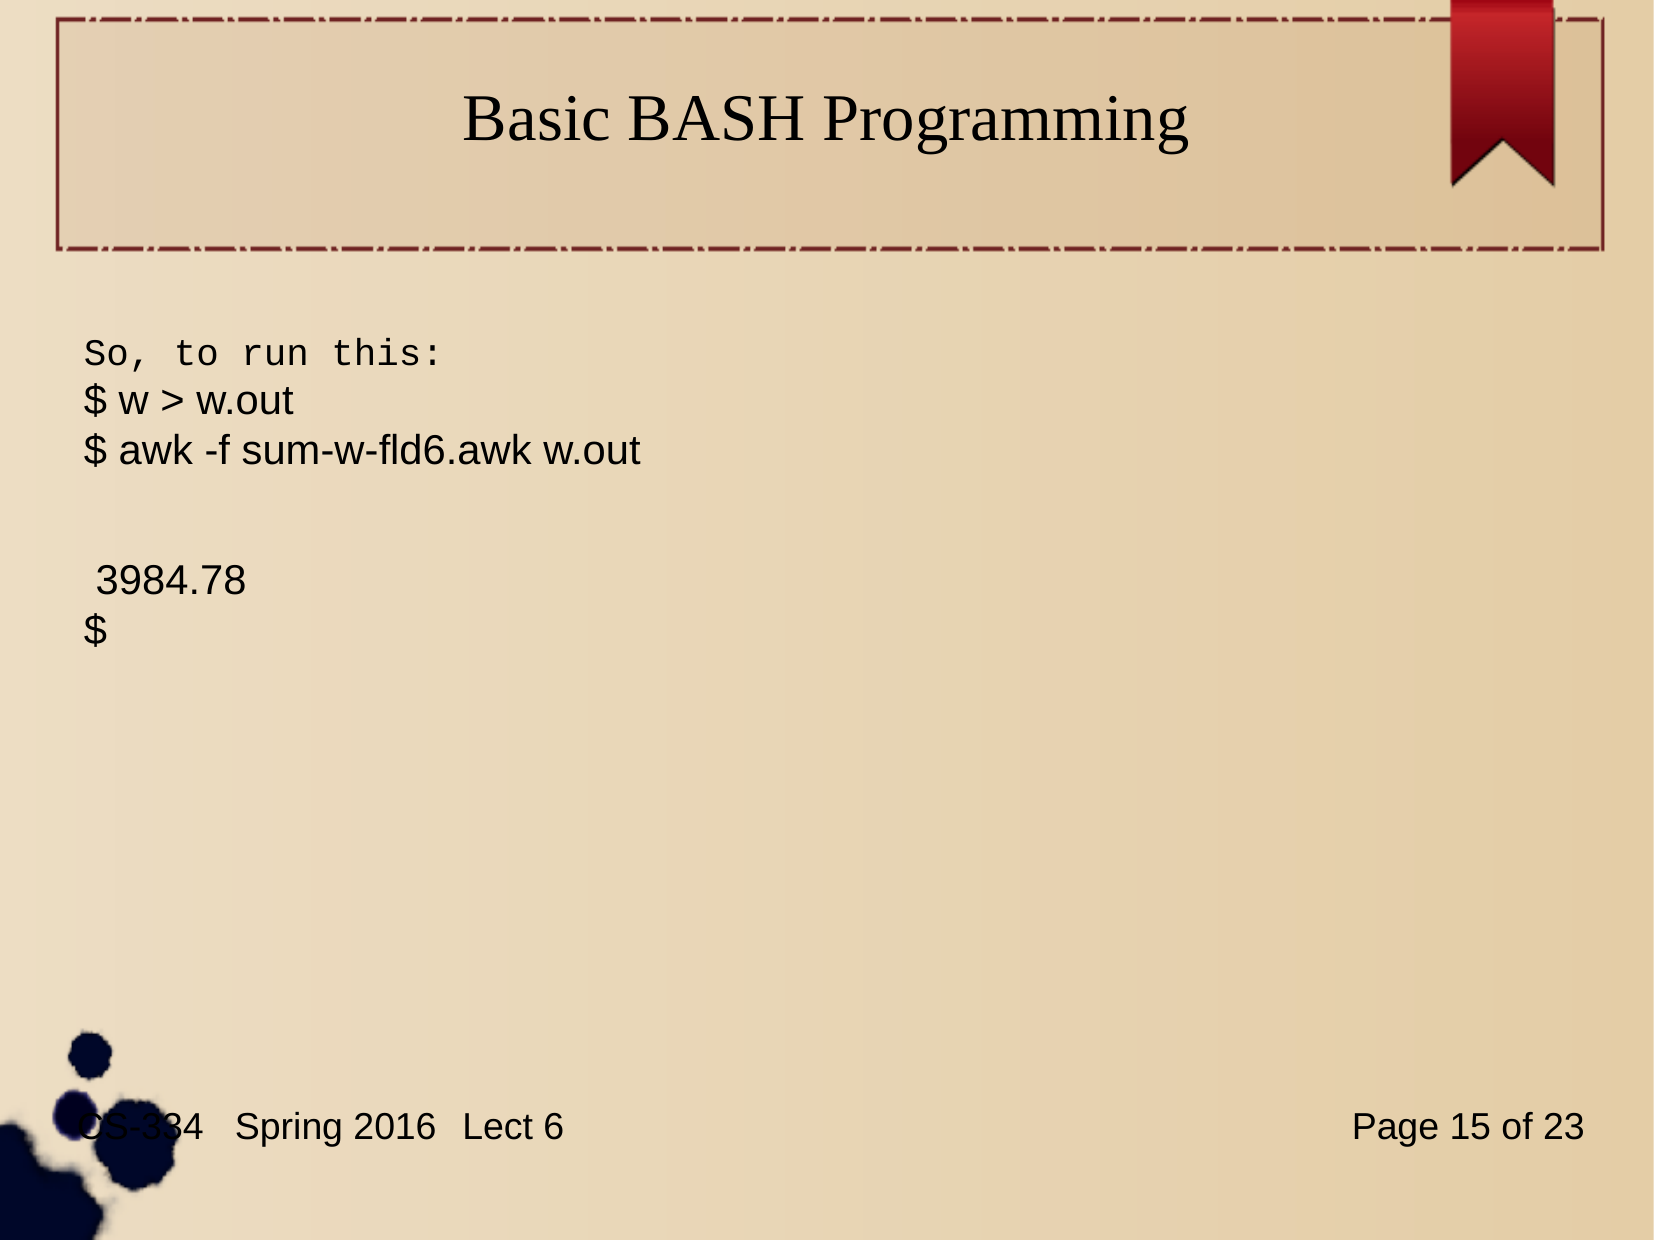

Basic BASH Programming
So, to run this:
$ w > w.out
$ awk -f sum-w-fld6.awk w.out
 3984.78
$
CS-334 Spring 2016	 Lect 6											Page of 23